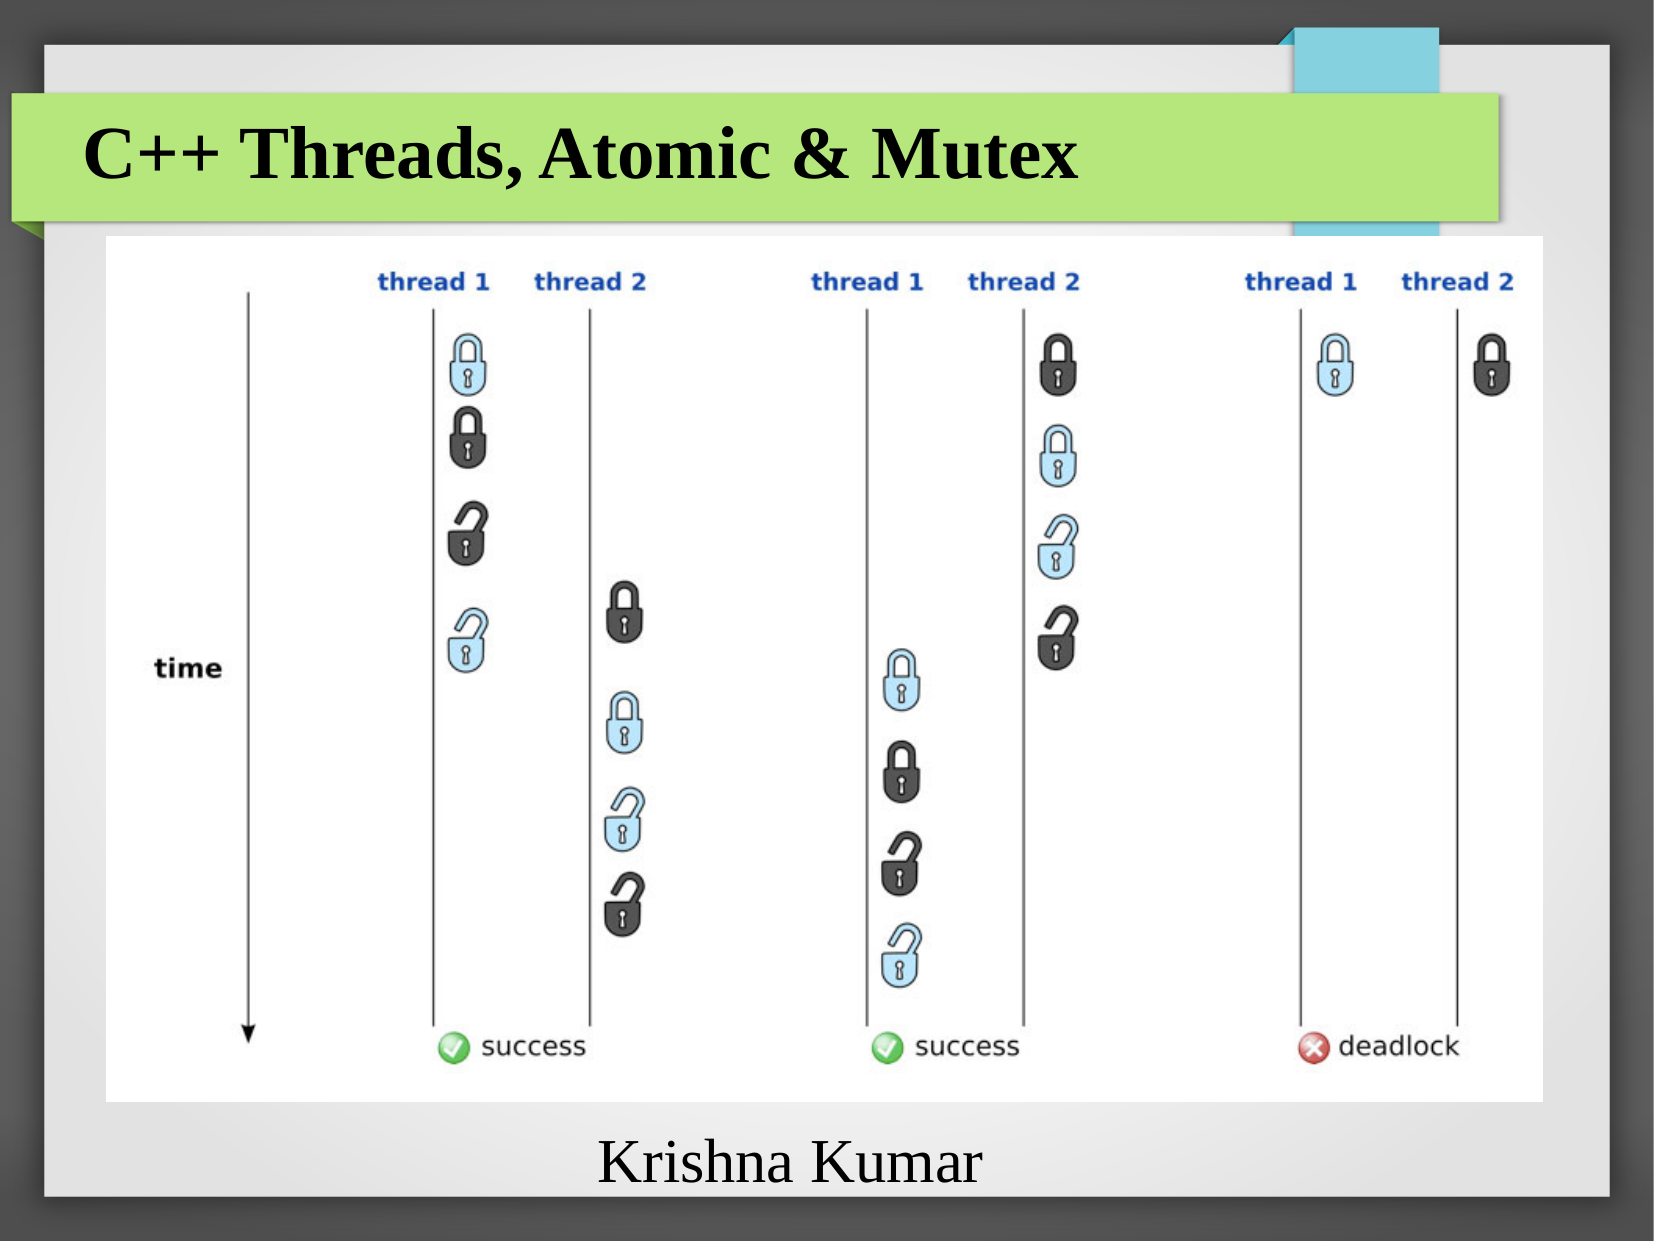

# C++ Threads, Atomic & Mutex
Krishna Kumar